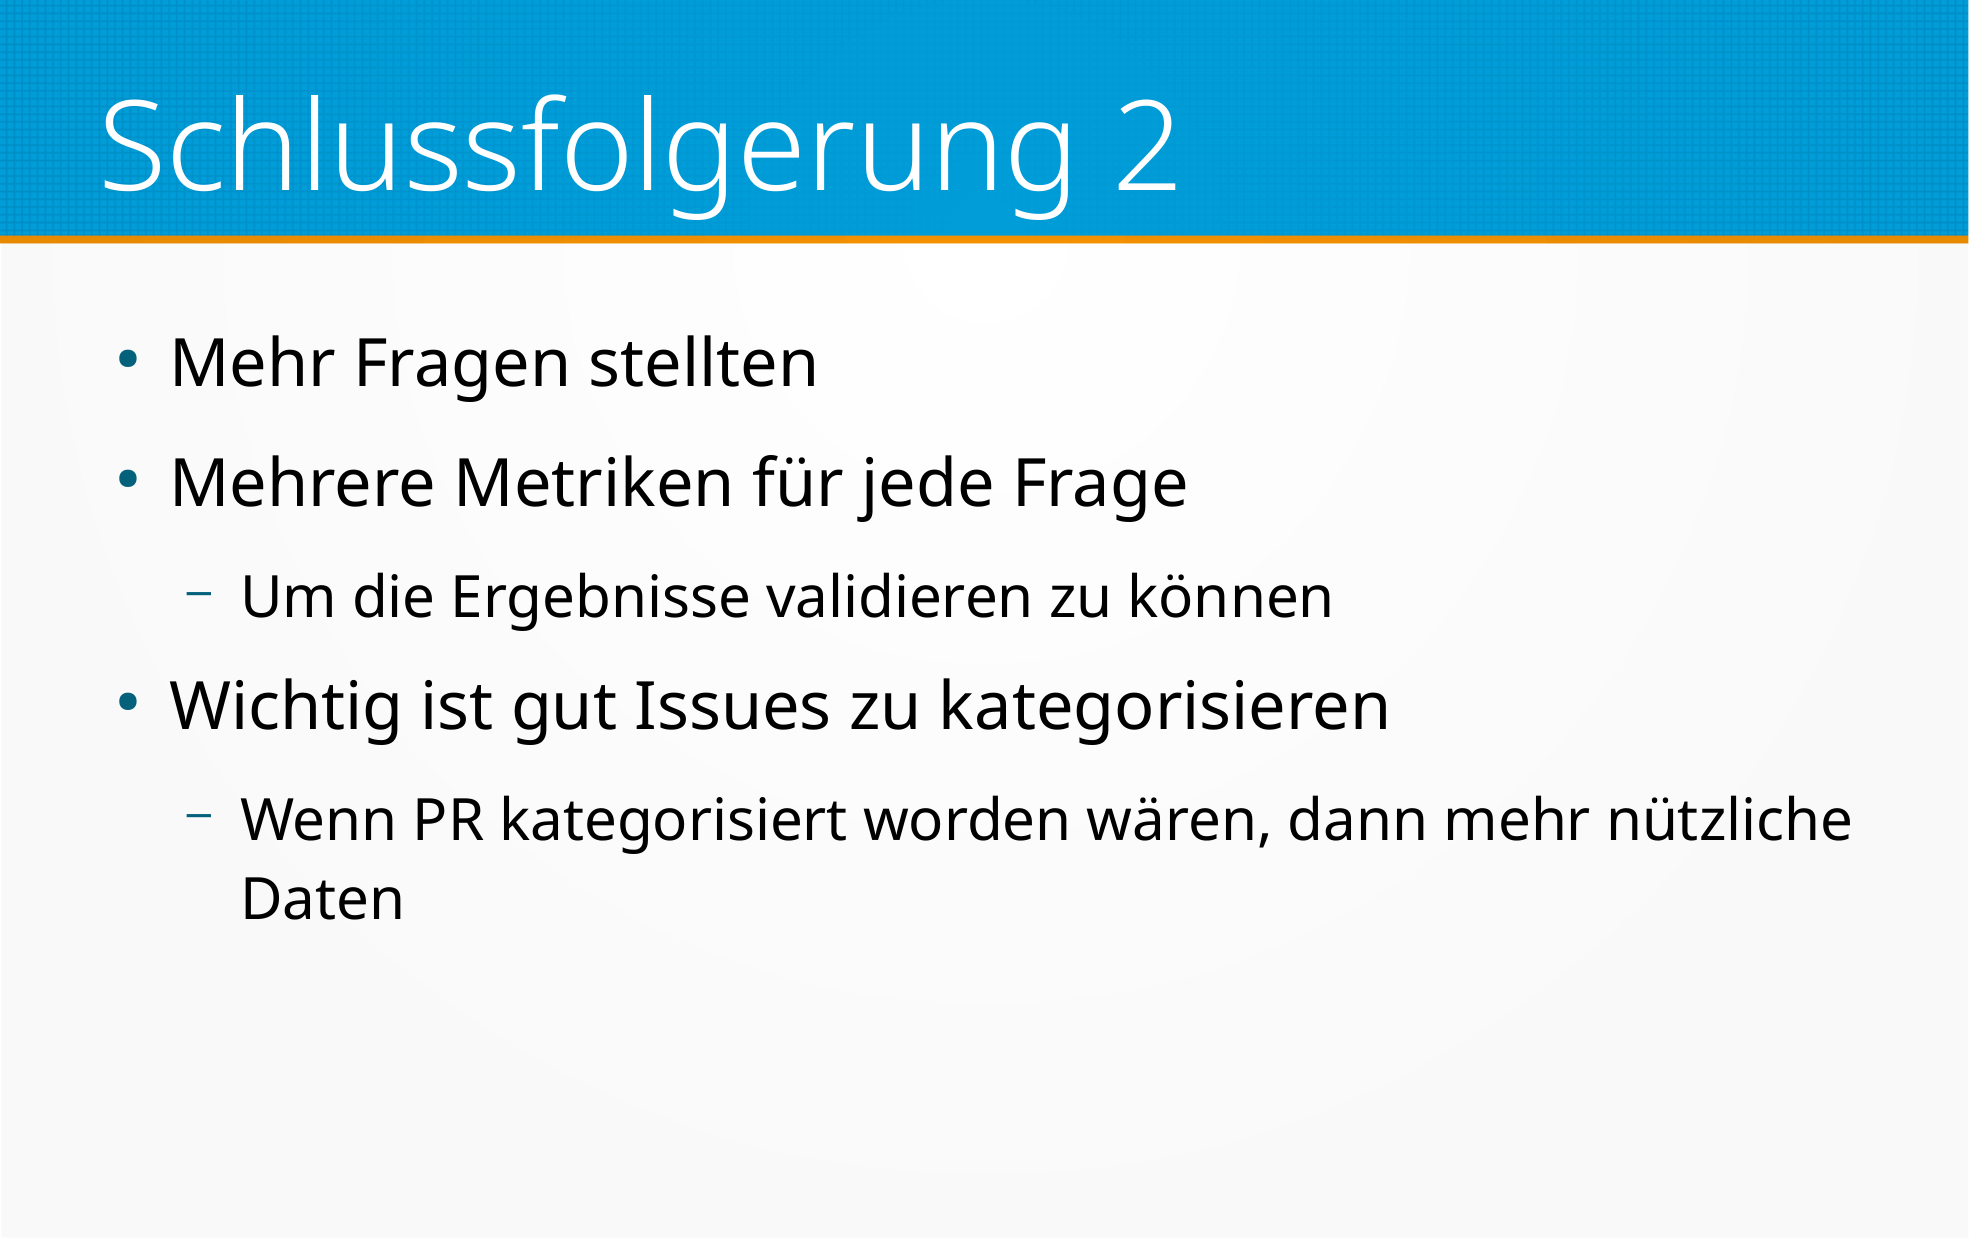

# Schlussfolgerung 2
Mehr Fragen stellten
Mehrere Metriken für jede Frage
Um die Ergebnisse validieren zu können
Wichtig ist gut Issues zu kategorisieren
Wenn PR kategorisiert worden wären, dann mehr nützliche Daten